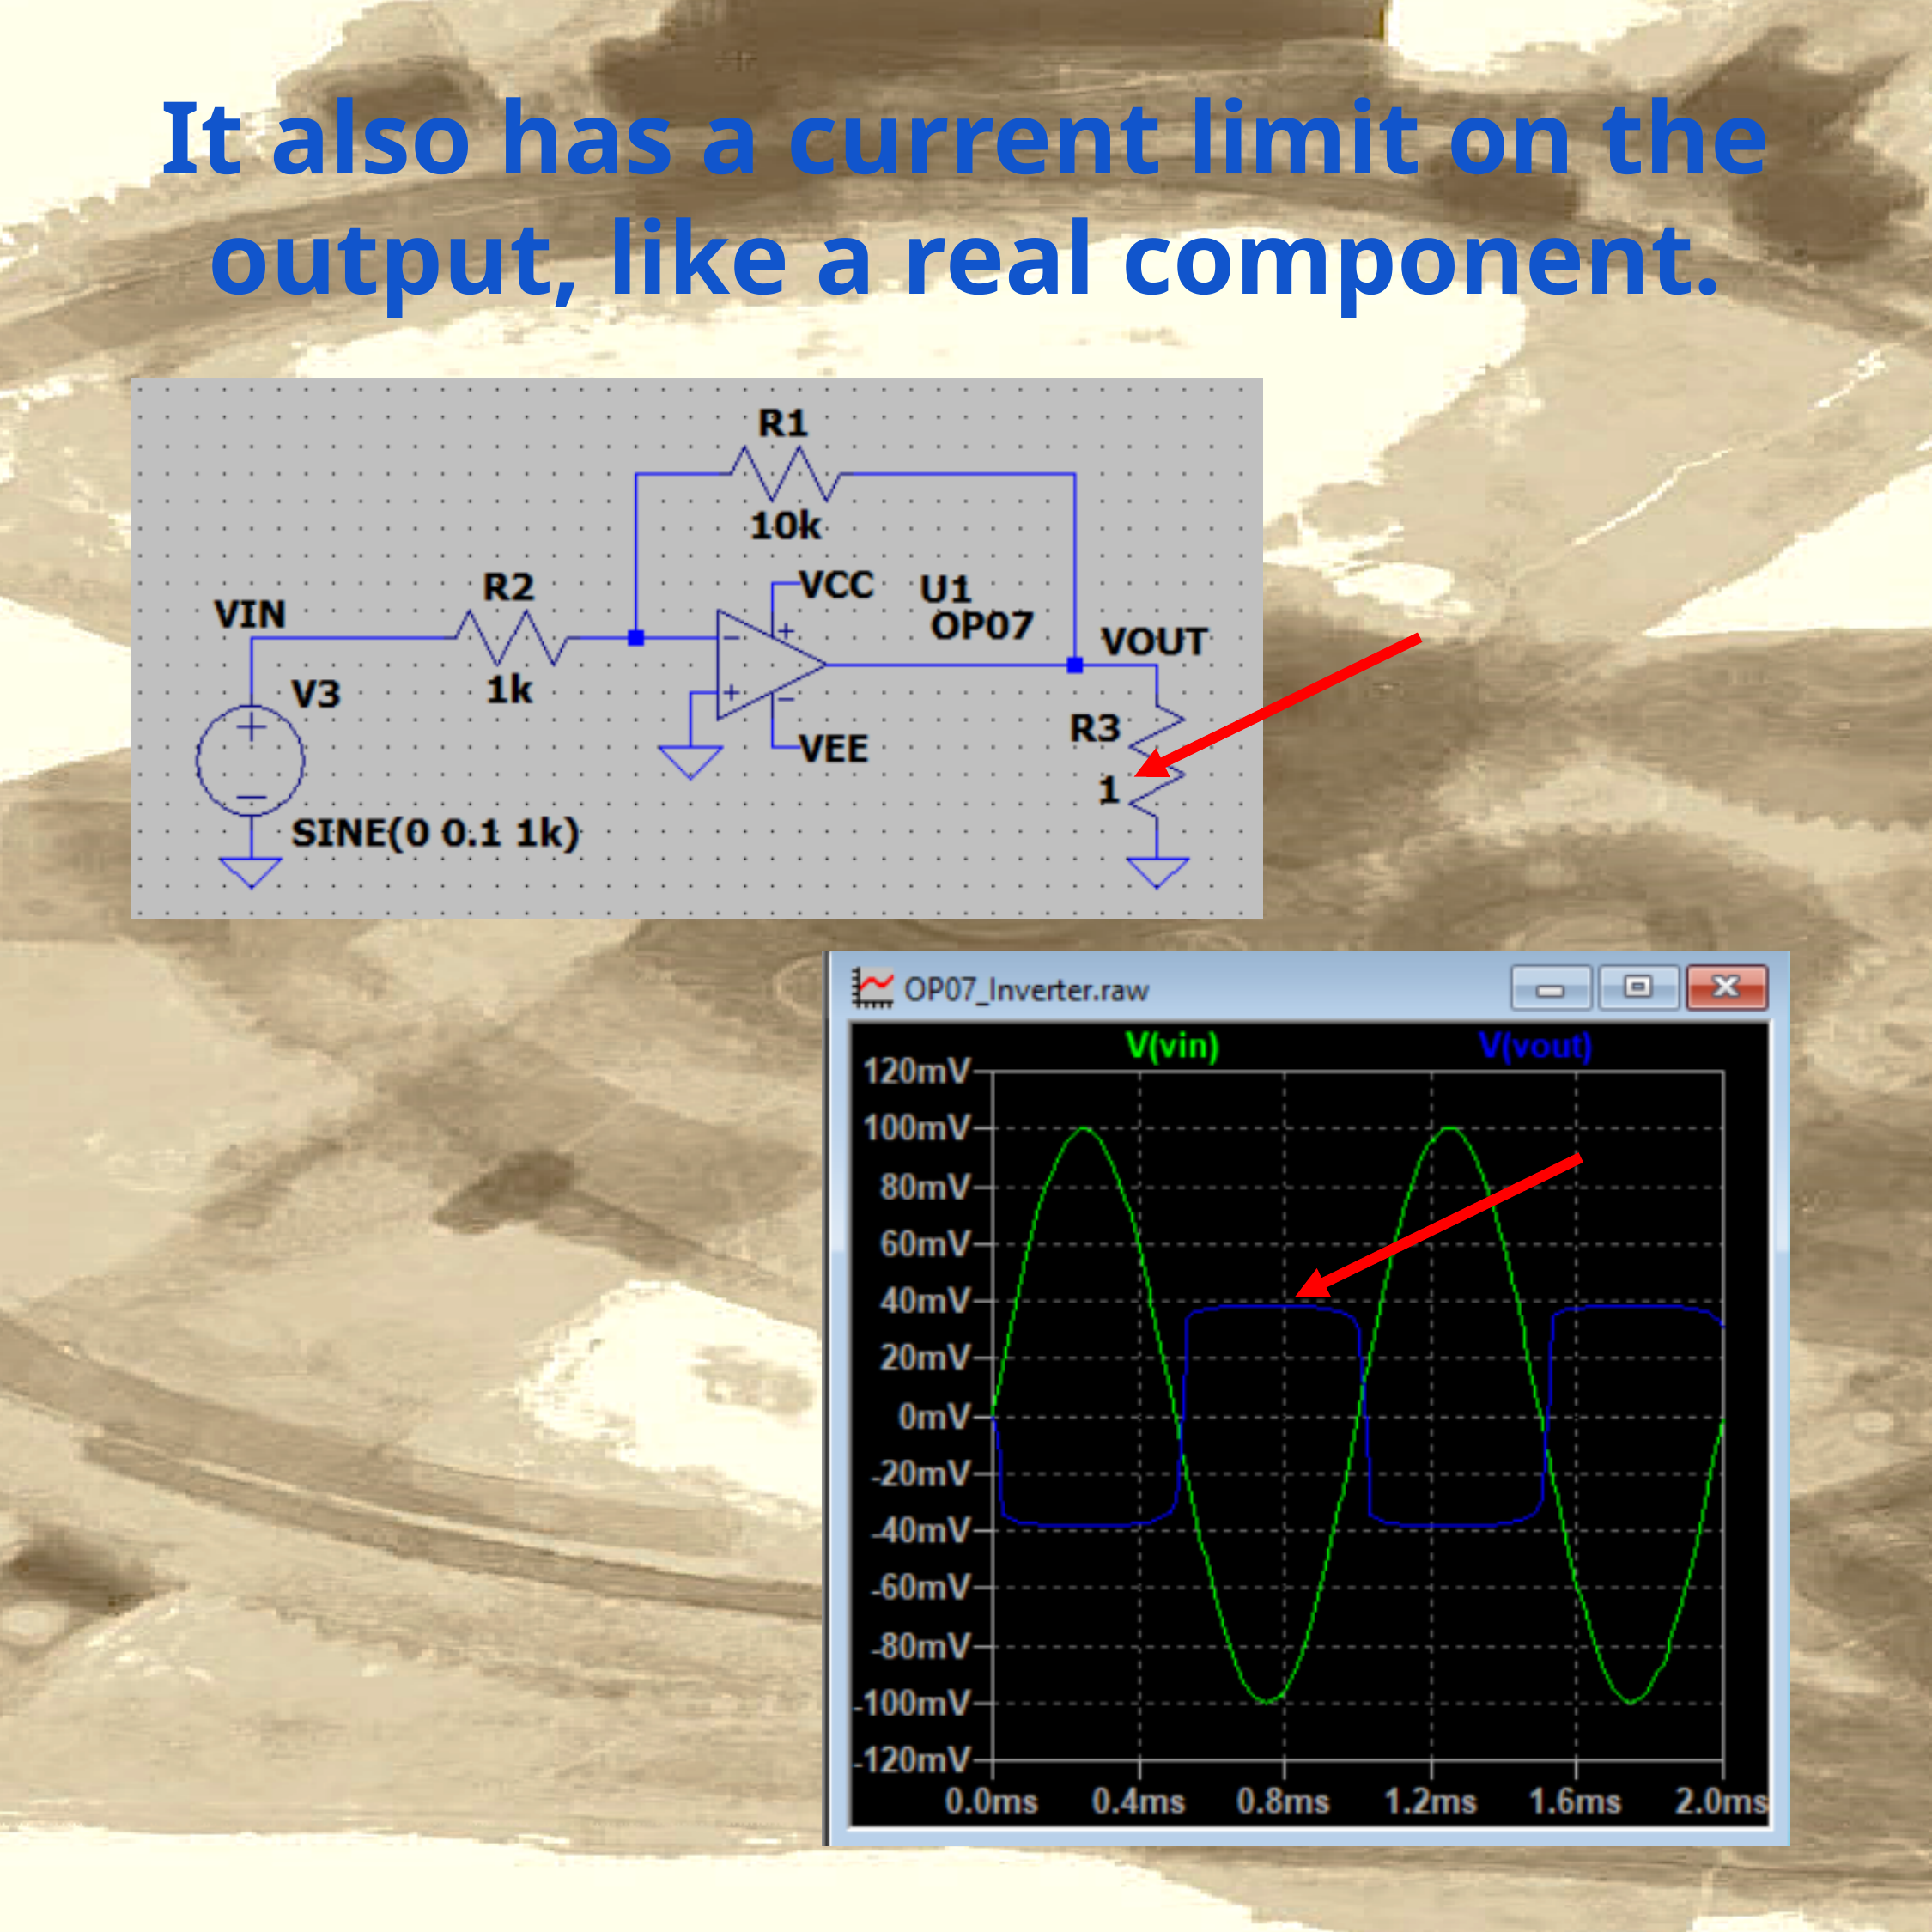

It also has a current limit on the output, like a real component.